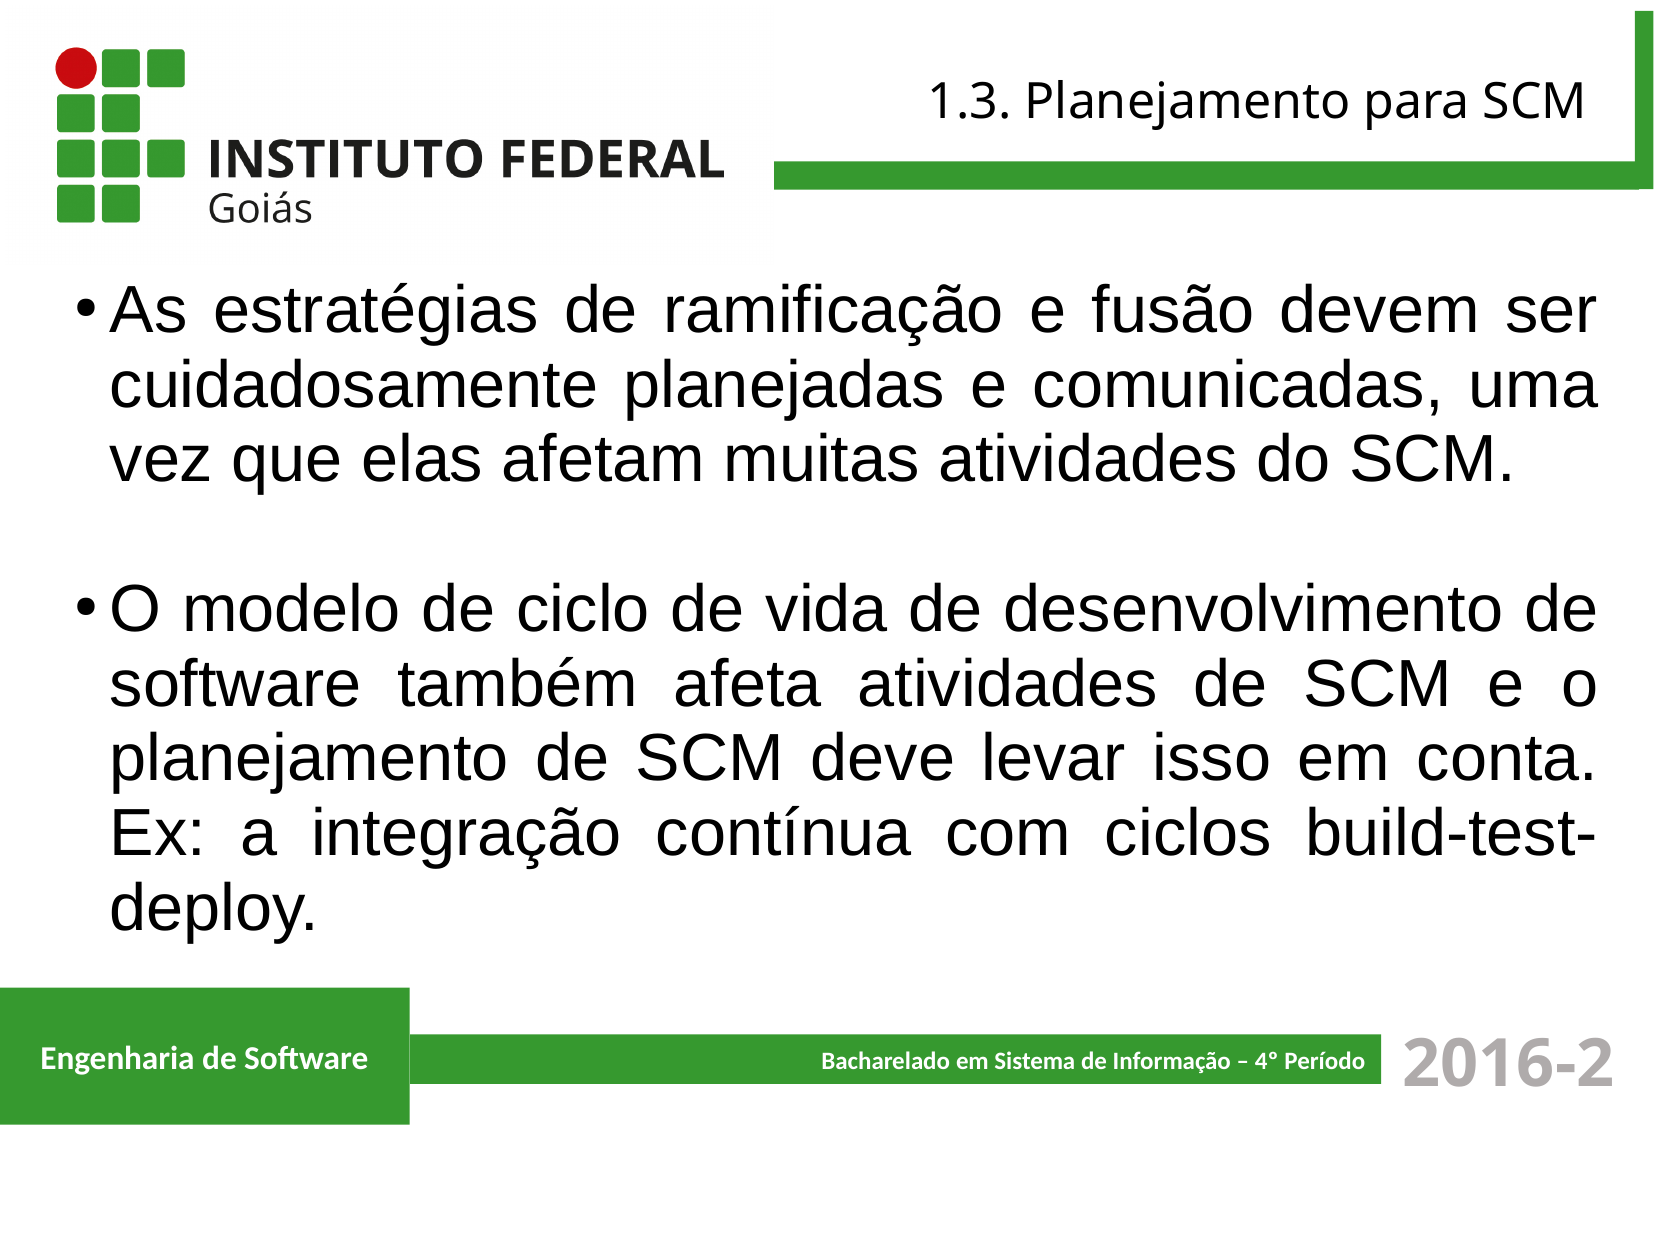

1.3. Planejamento para SCM
As estratégias de ramificação e fusão devem ser cuidadosamente planejadas e comunicadas, uma vez que elas afetam muitas atividades do SCM.
O modelo de ciclo de vida de desenvolvimento de software também afeta atividades de SCM e o planejamento de SCM deve levar isso em conta. Ex: a integração contínua com ciclos build-test-deploy.
Engenharia de Software
2016-2
Bacharelado em Sistema de Informação – 4º Período